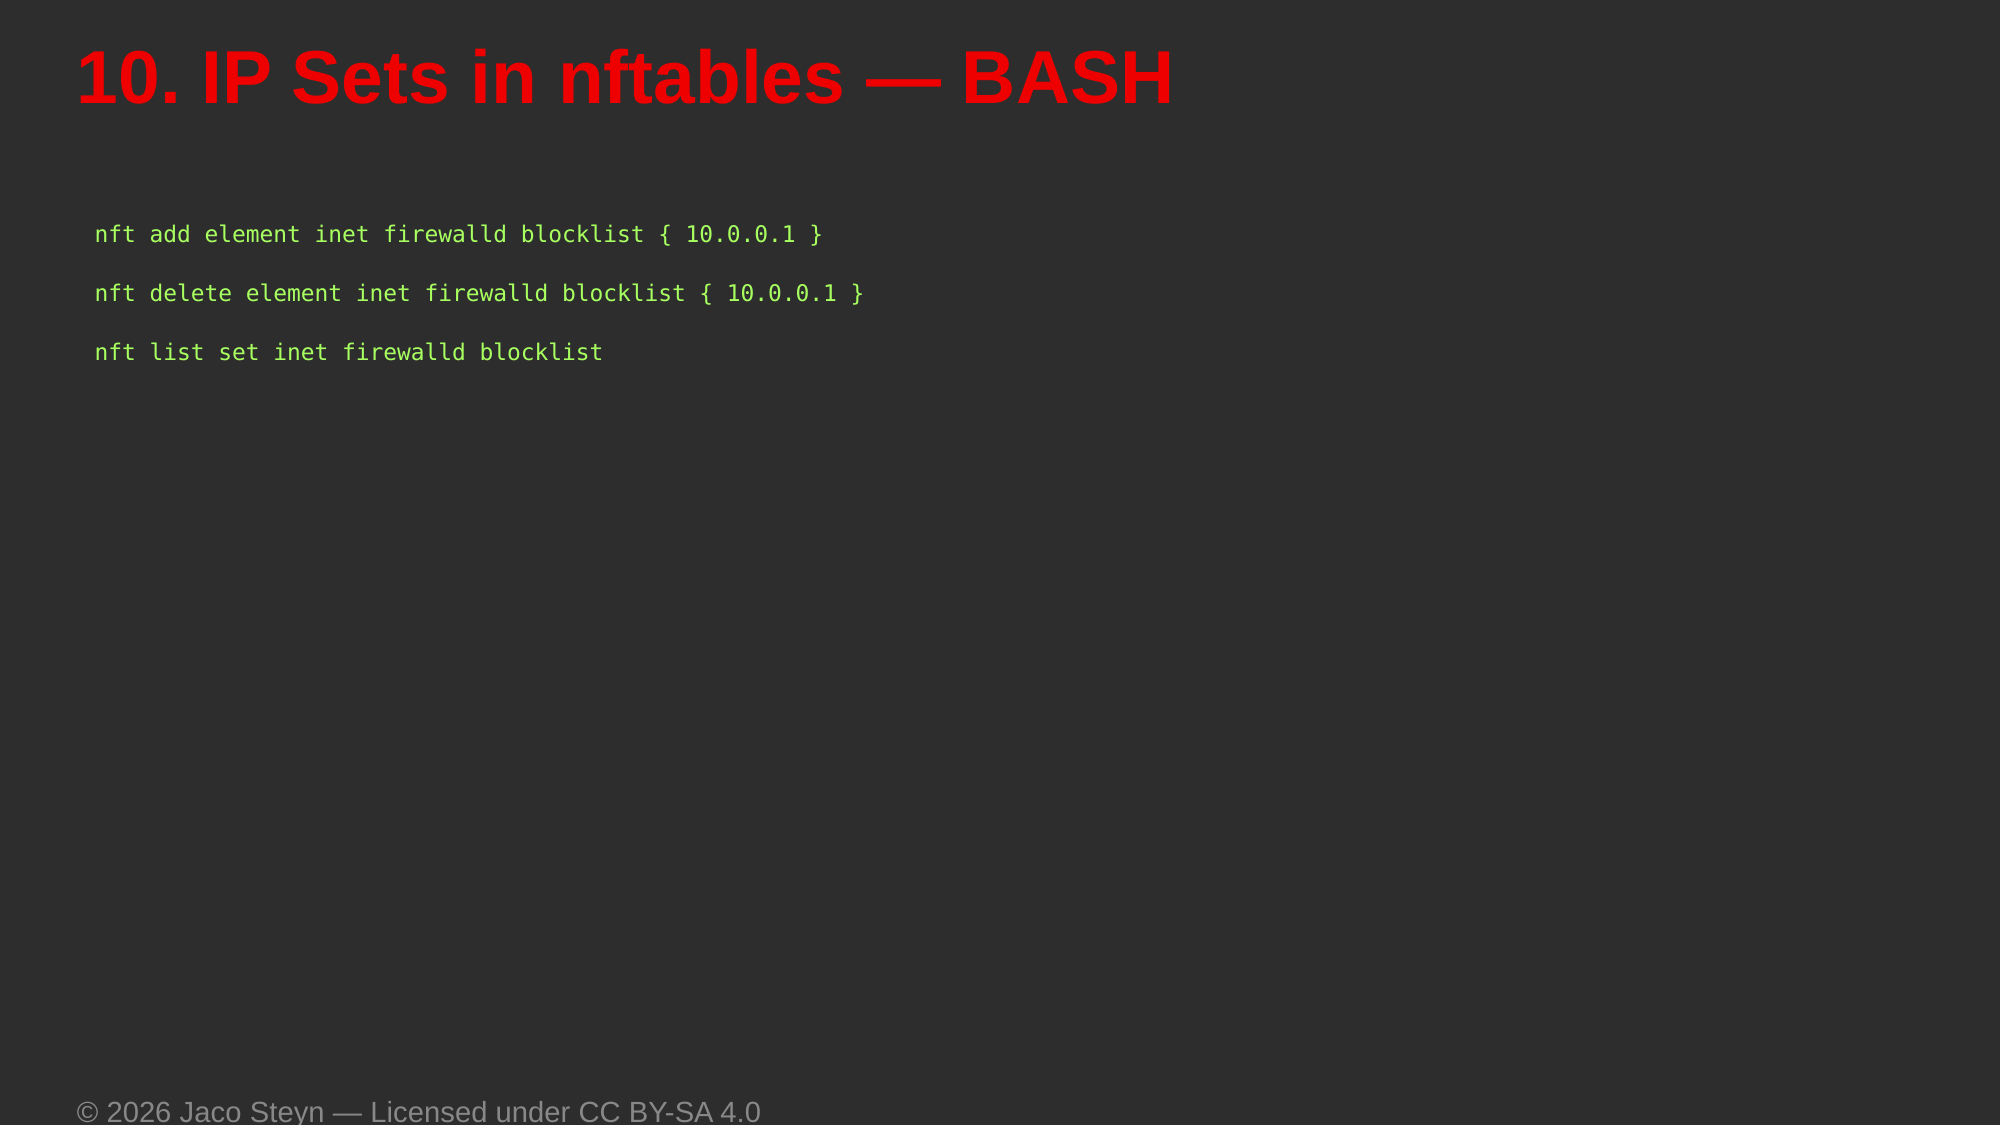

10. IP Sets in nftables — BASH
nft add element inet firewalld blocklist { 10.0.0.1 }
nft delete element inet firewalld blocklist { 10.0.0.1 }
nft list set inet firewalld blocklist
© 2026 Jaco Steyn — Licensed under CC BY-SA 4.0